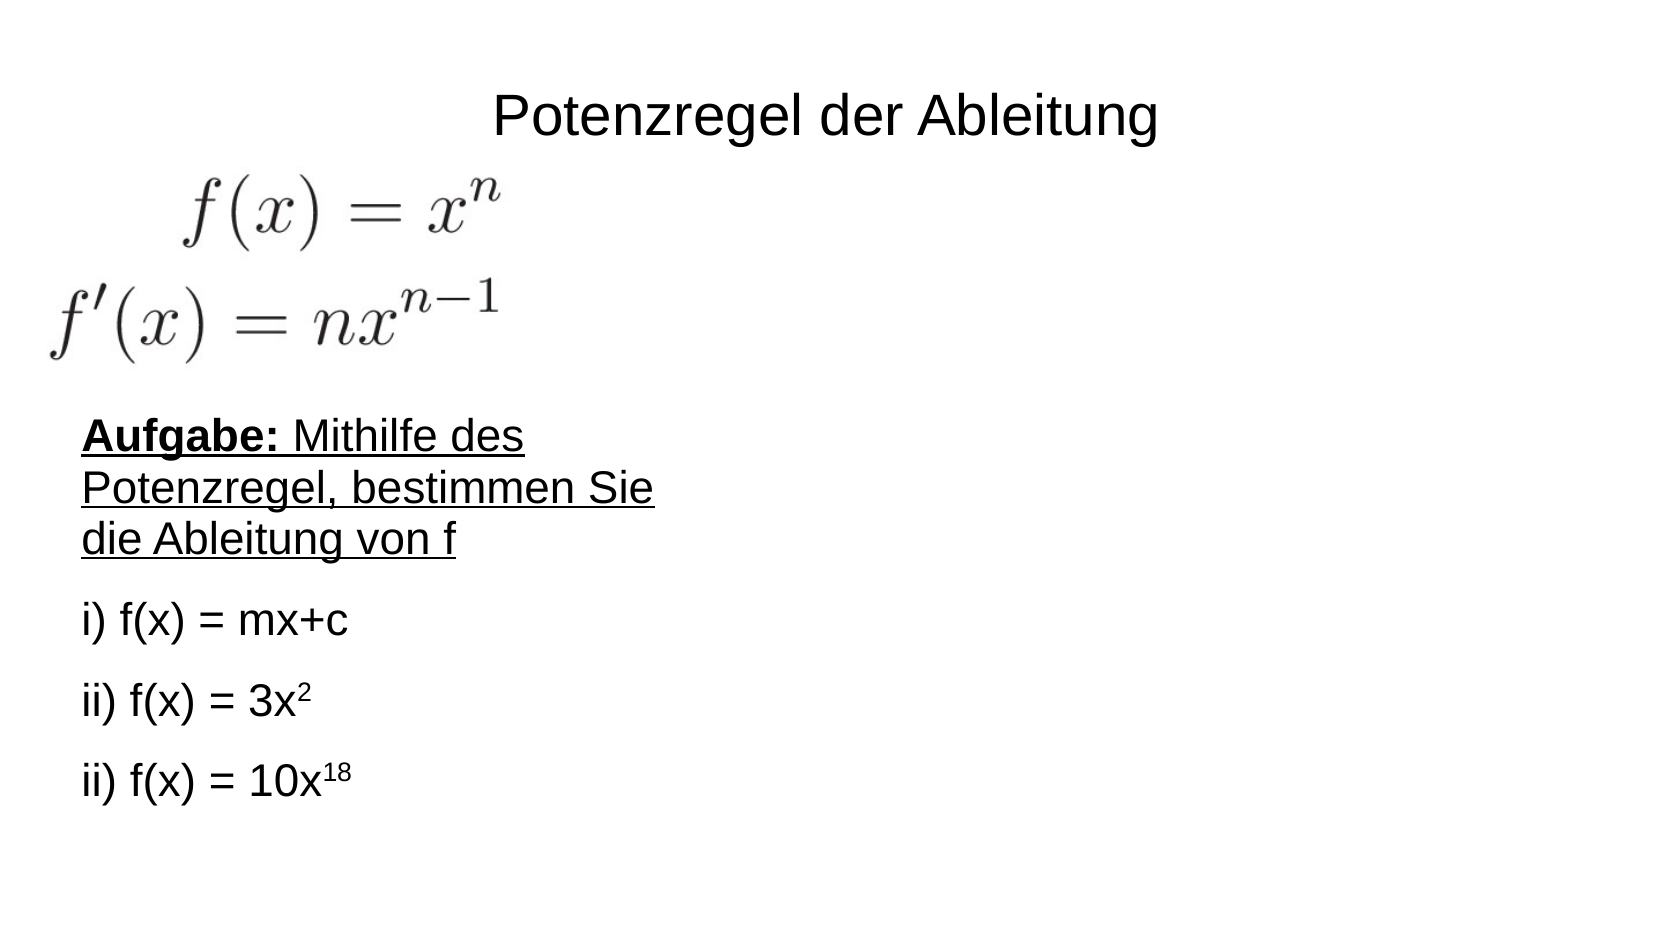

# Potenzregel der Ableitung
Aufgabe: Mithilfe des Potenzregel, bestimmen Sie die Ableitung von f
i) f(x) = mx+c
ii) f(x) = 3x2
ii) f(x) = 10x18